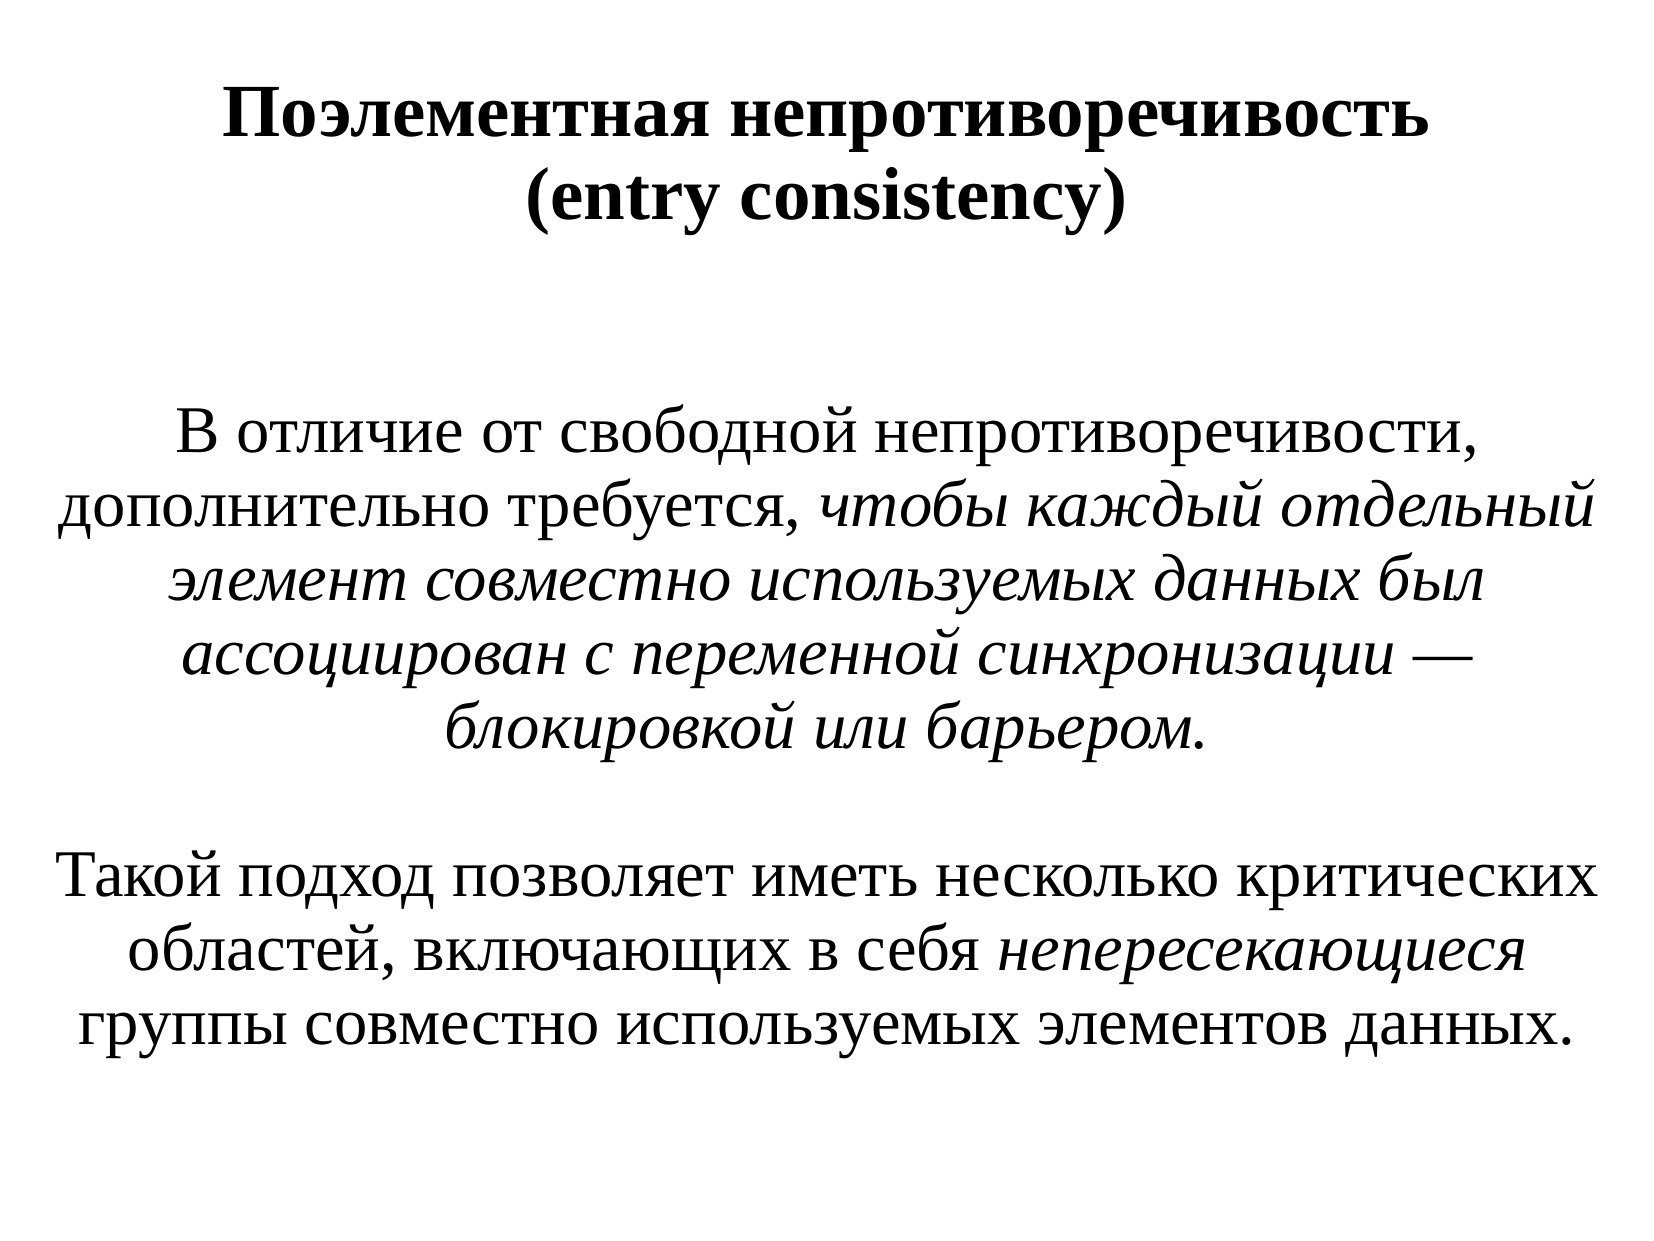

# Поэлементная непротиворечивость (entry consistency)
В отличие от свободной непротиворечивости, дополнительно требуется, чтобы каждый отдельный элемент совместно используемых данных был ассоциирован с переменной синхронизации — блокировкой или барьером.
Такой подход позволяет иметь несколько критических областей, включающих в себя непересекающиеся группы совместно используемых элементов данных.